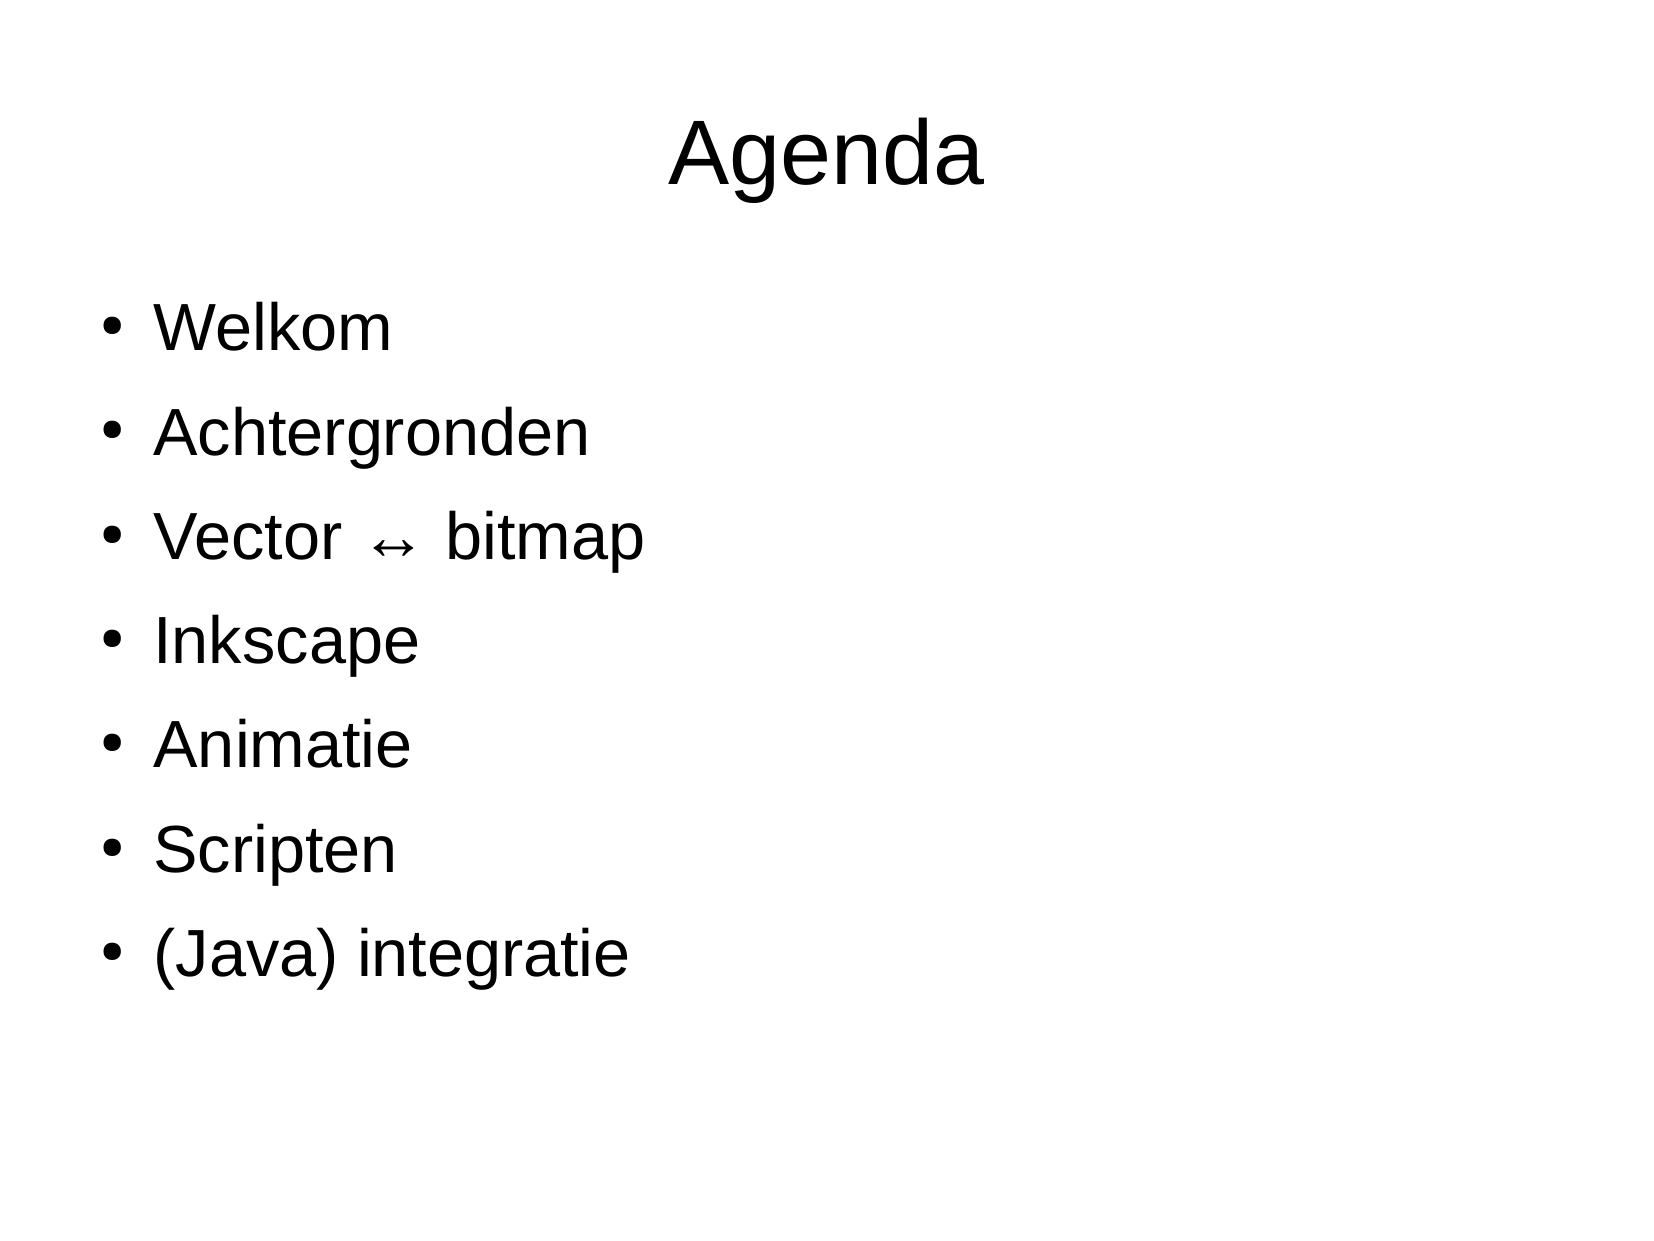

# Agenda
Welkom
Achtergronden
Vector ↔ bitmap
Inkscape
Animatie
Scripten
(Java) integratie